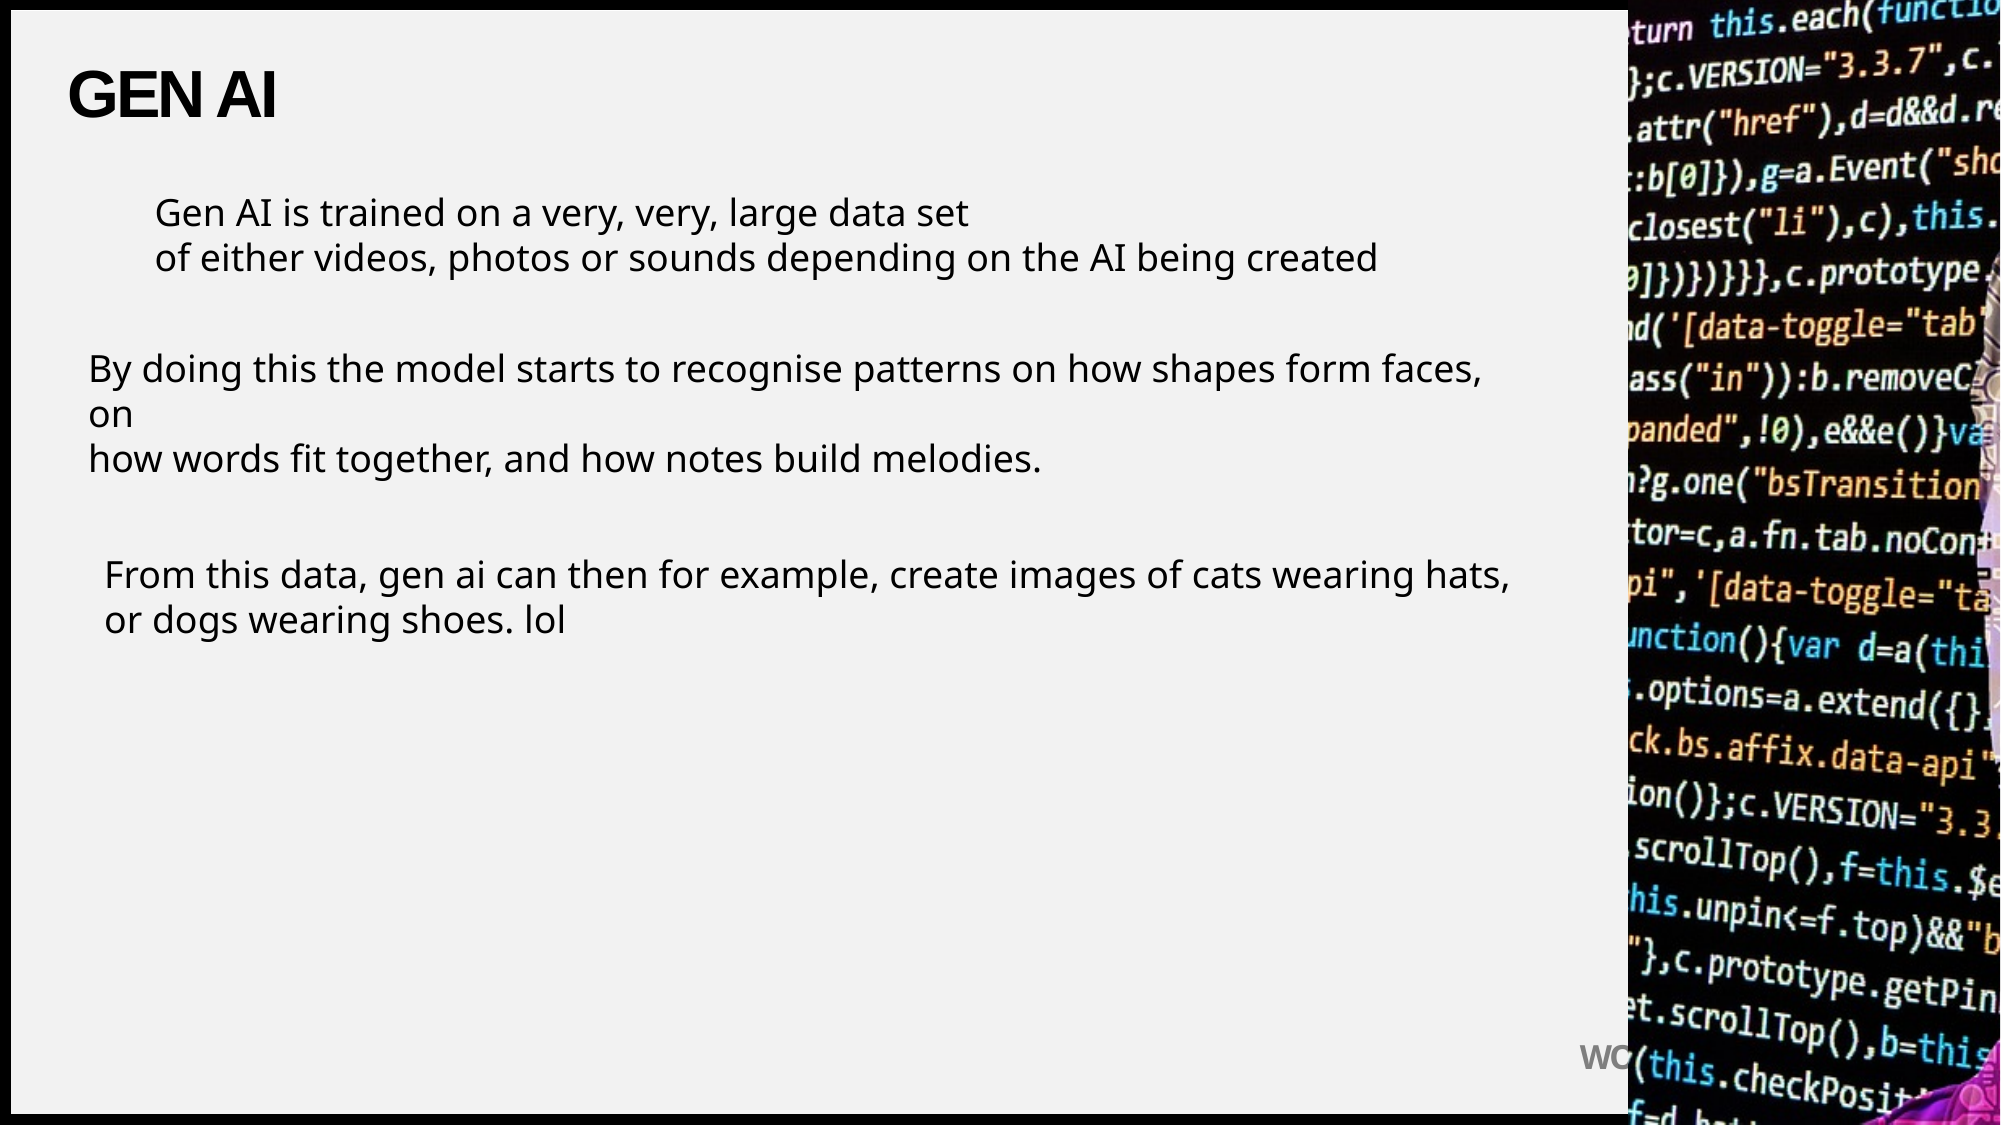

# GEN AI
Gen AI is trained on a very, very, large data set
of either videos, photos or sounds depending on the AI being created
By doing this the model starts to recognise patterns on how shapes form faces, on
how words fit together, and how notes build melodies.
From this data, gen ai can then for example, create images of cats wearing hats, or dogs wearing shoes. lol